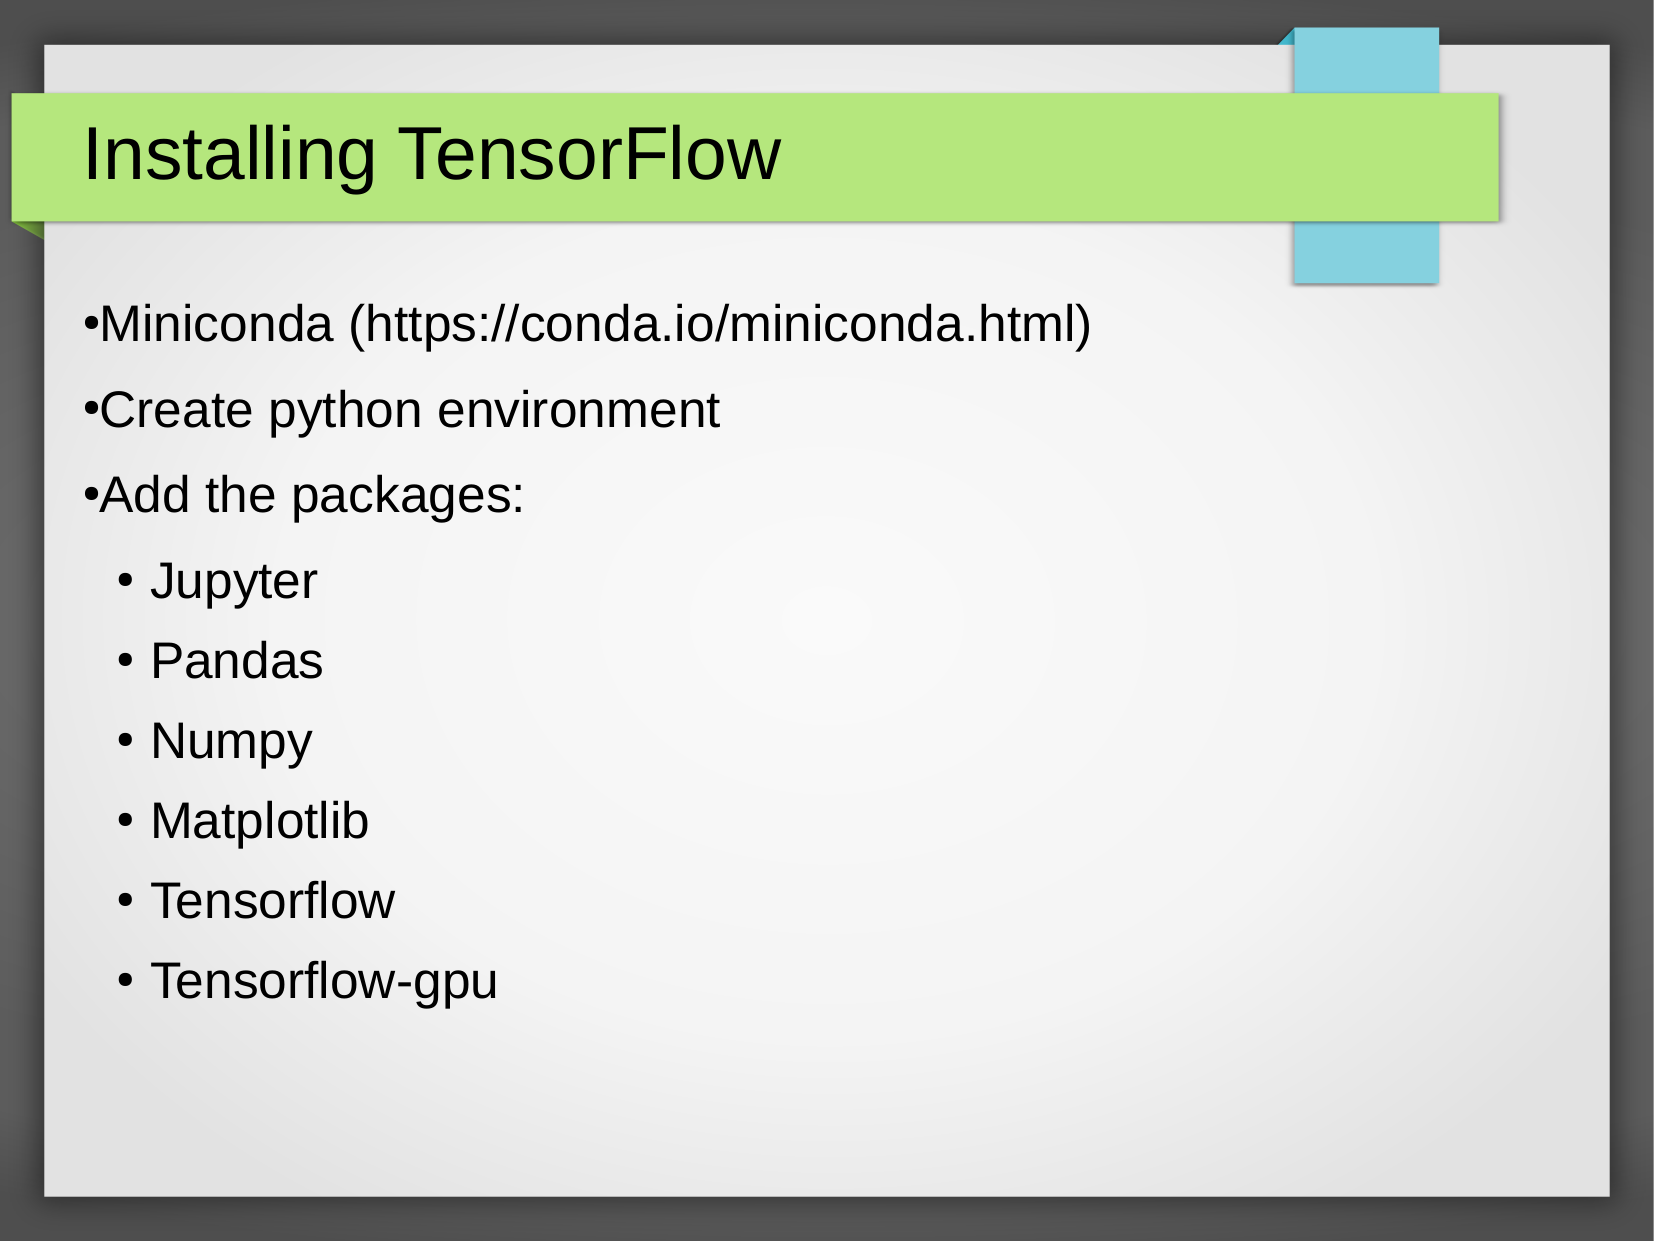

# Installing TensorFlow
Miniconda (https://conda.io/miniconda.html)
Create python environment
Add the packages:
Jupyter
Pandas
Numpy
Matplotlib
Tensorflow
Tensorflow-gpu